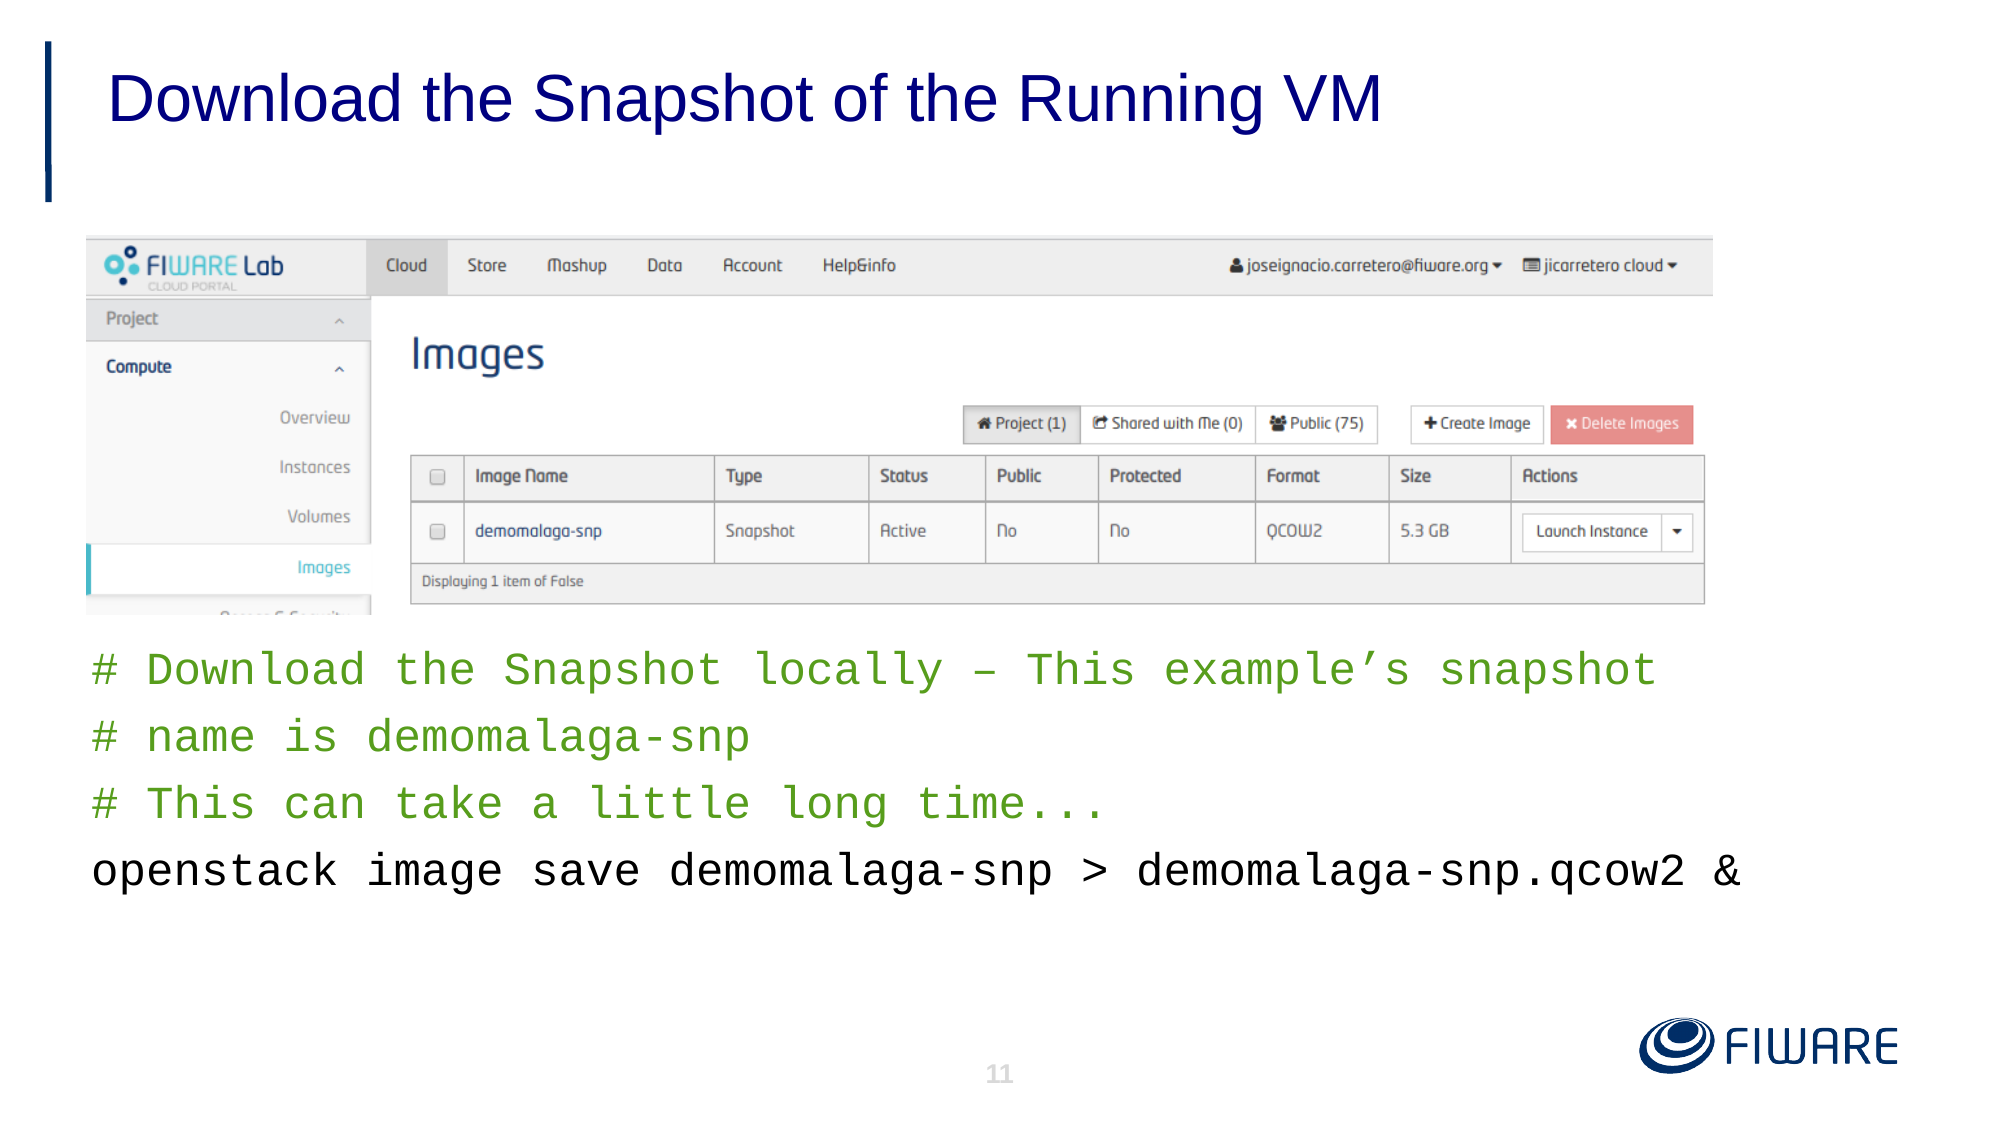

# Download the Snapshot of the Running VM
# Download the Snapshot locally – This example’s snapshot
# name is demomalaga-snp
# This can take a little long time...
openstack image save demomalaga-snp > demomalaga-snp.qcow2 &